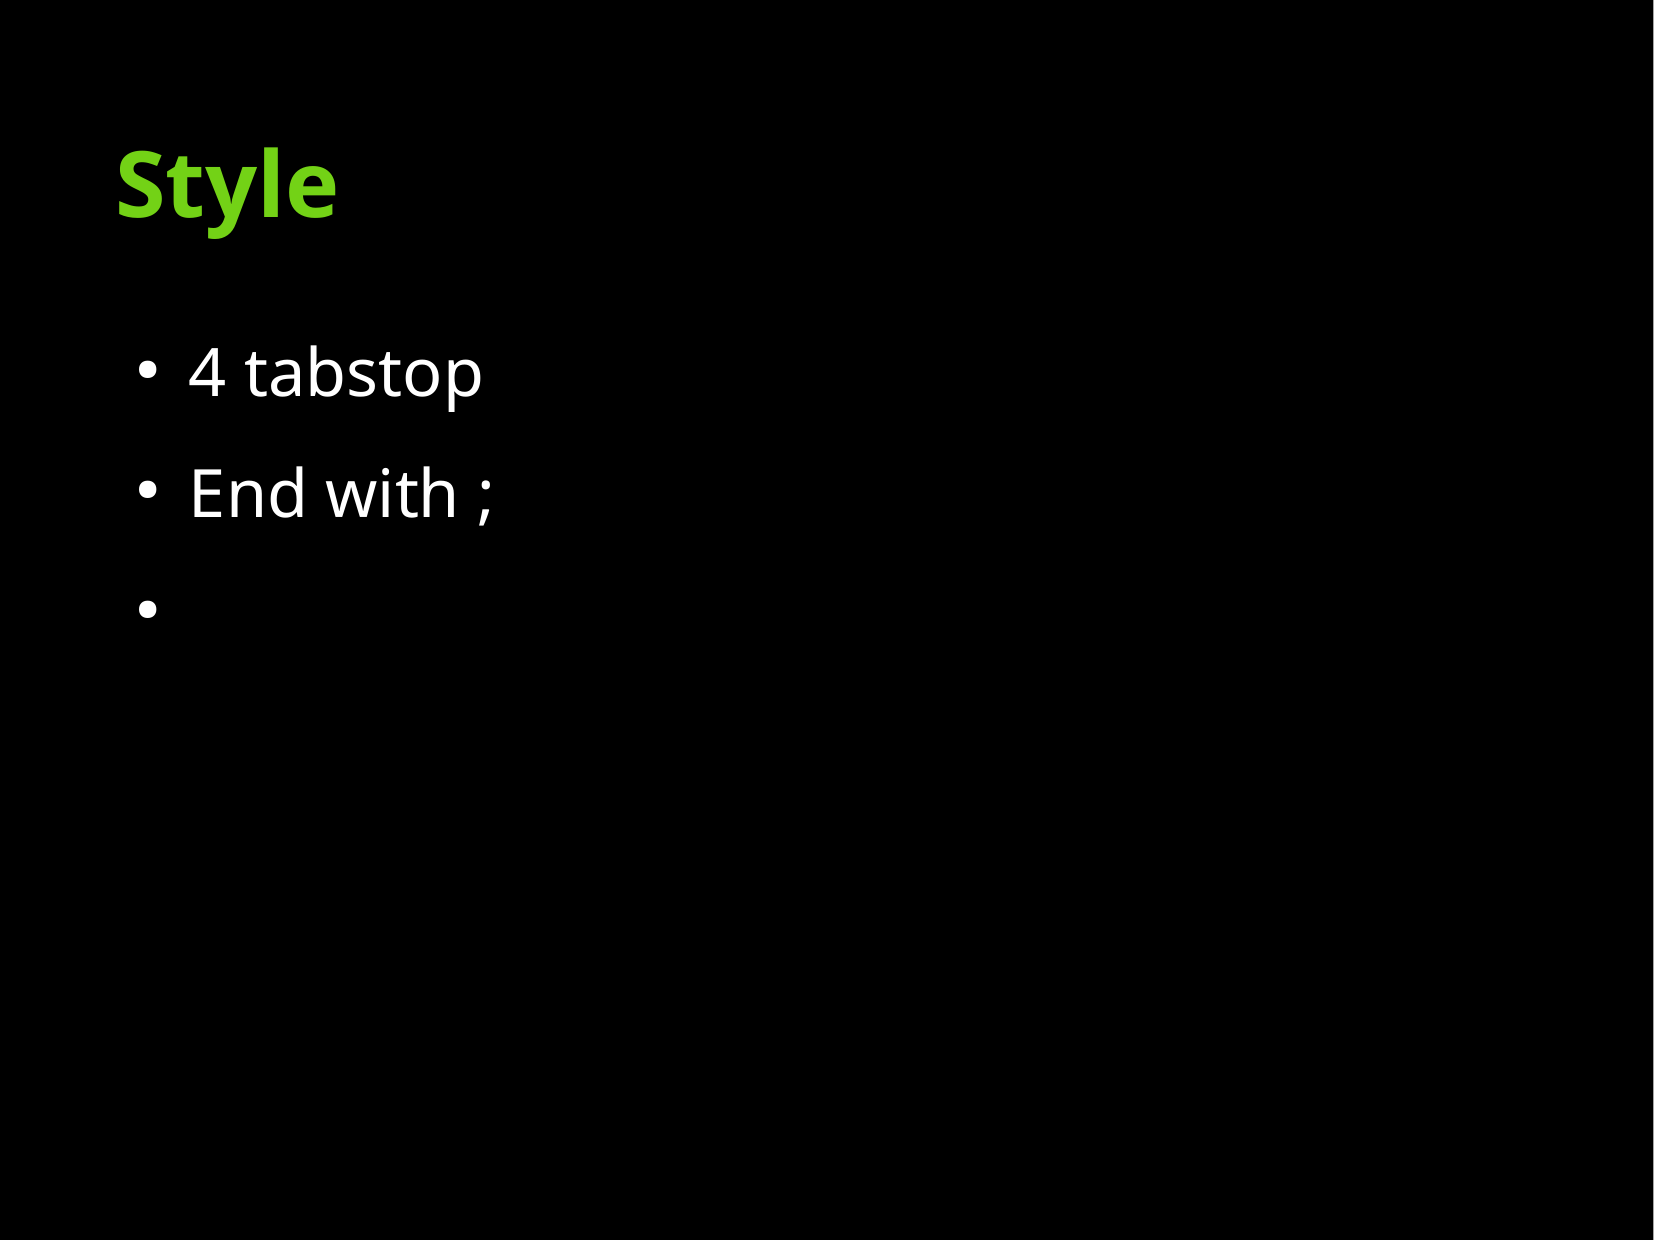

# Style
4 tabstop
End with ;